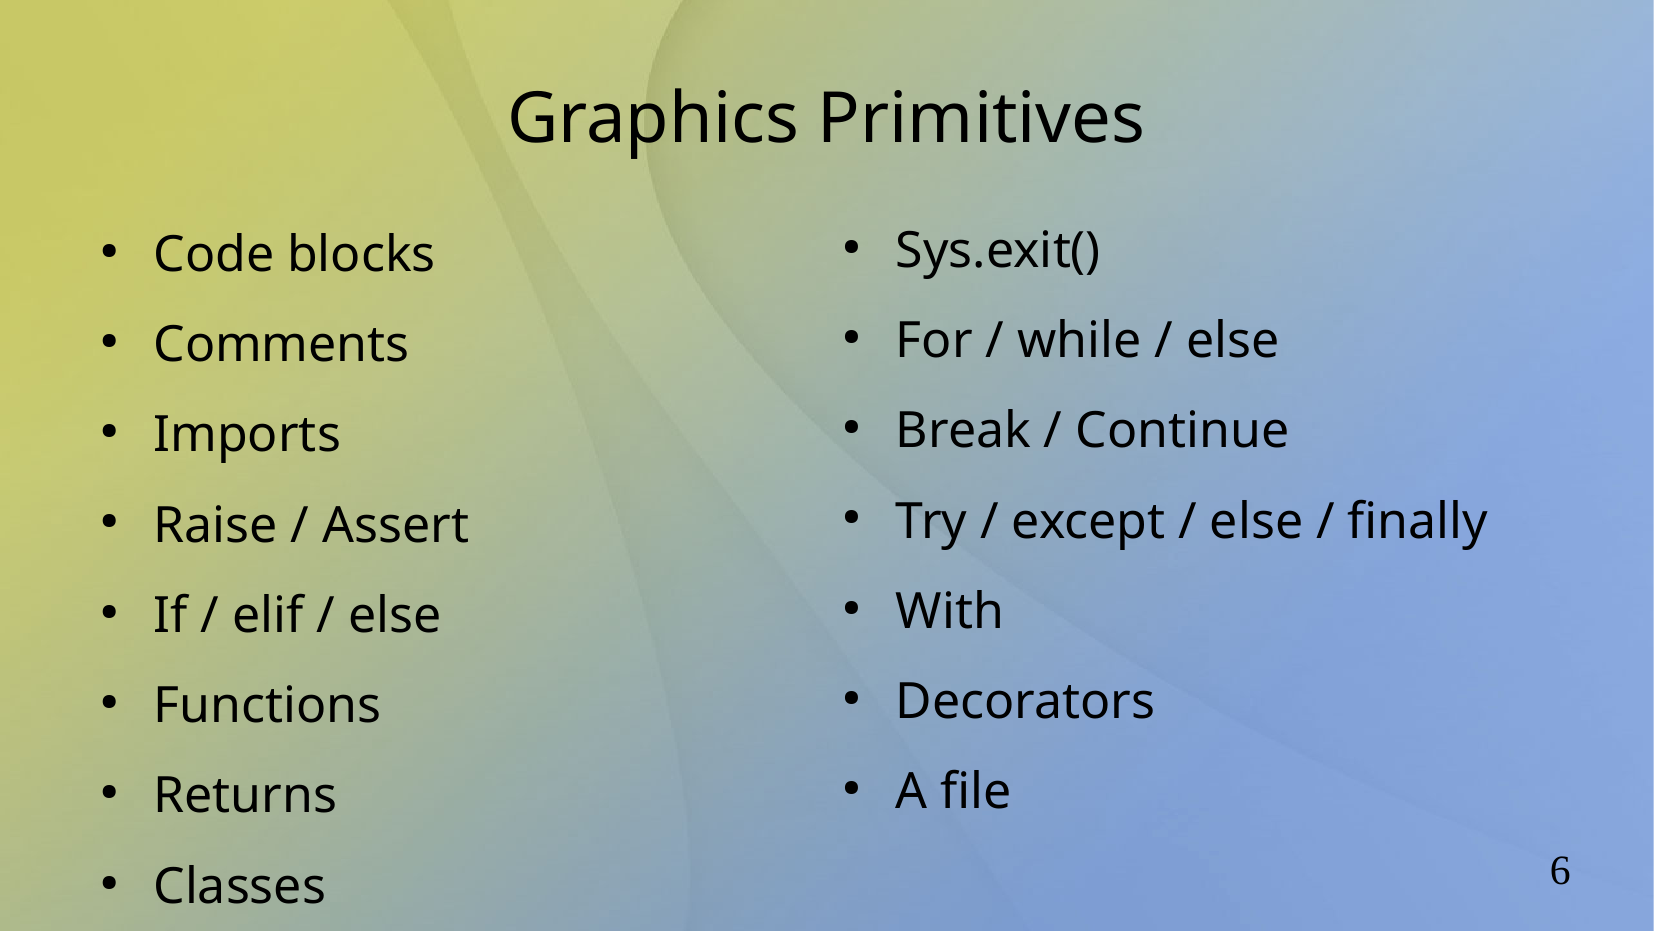

# Graphics Primitives
Sys.exit()
For / while / else
Break / Continue
Try / except / else / finally
With
Decorators
A file
Code blocks
Comments
Imports
Raise / Assert
If / elif / else
Functions
Returns
Classes
6